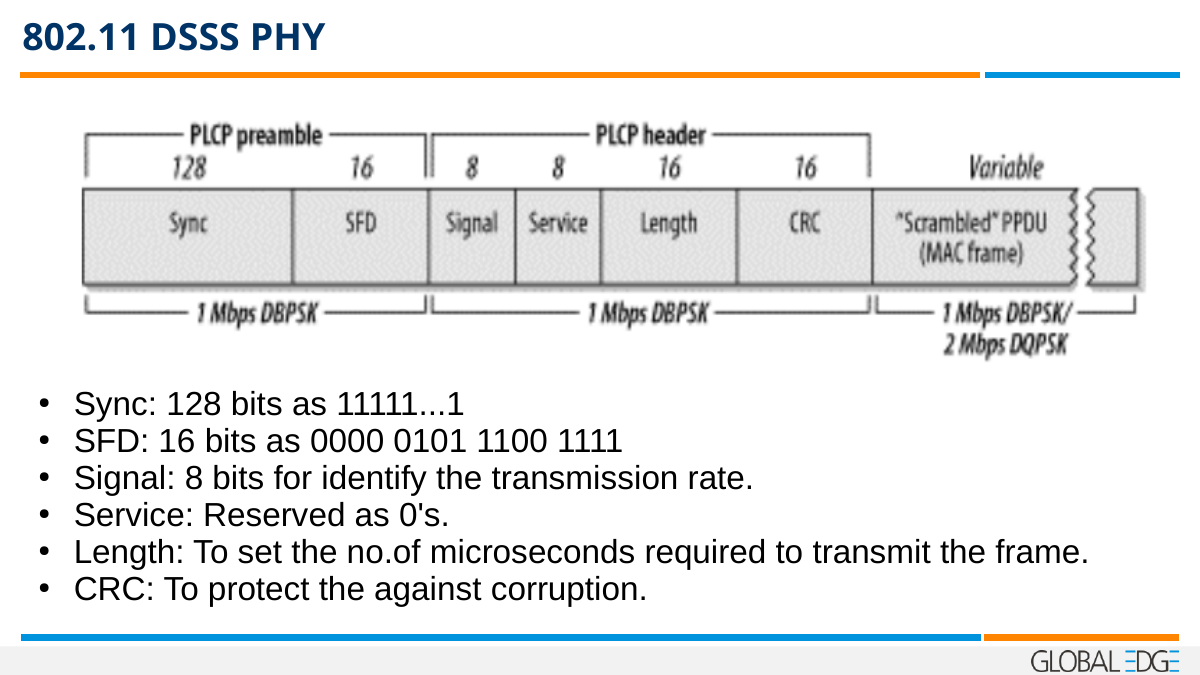

# 802.11 DSSS PHY
Sync: 128 bits as 11111...1
SFD: 16 bits as 0000 0101 1100 1111
Signal: 8 bits for identify the transmission rate.
Service: Reserved as 0's.
Length: To set the no.of microseconds required to transmit the frame.
CRC: To protect the against corruption.